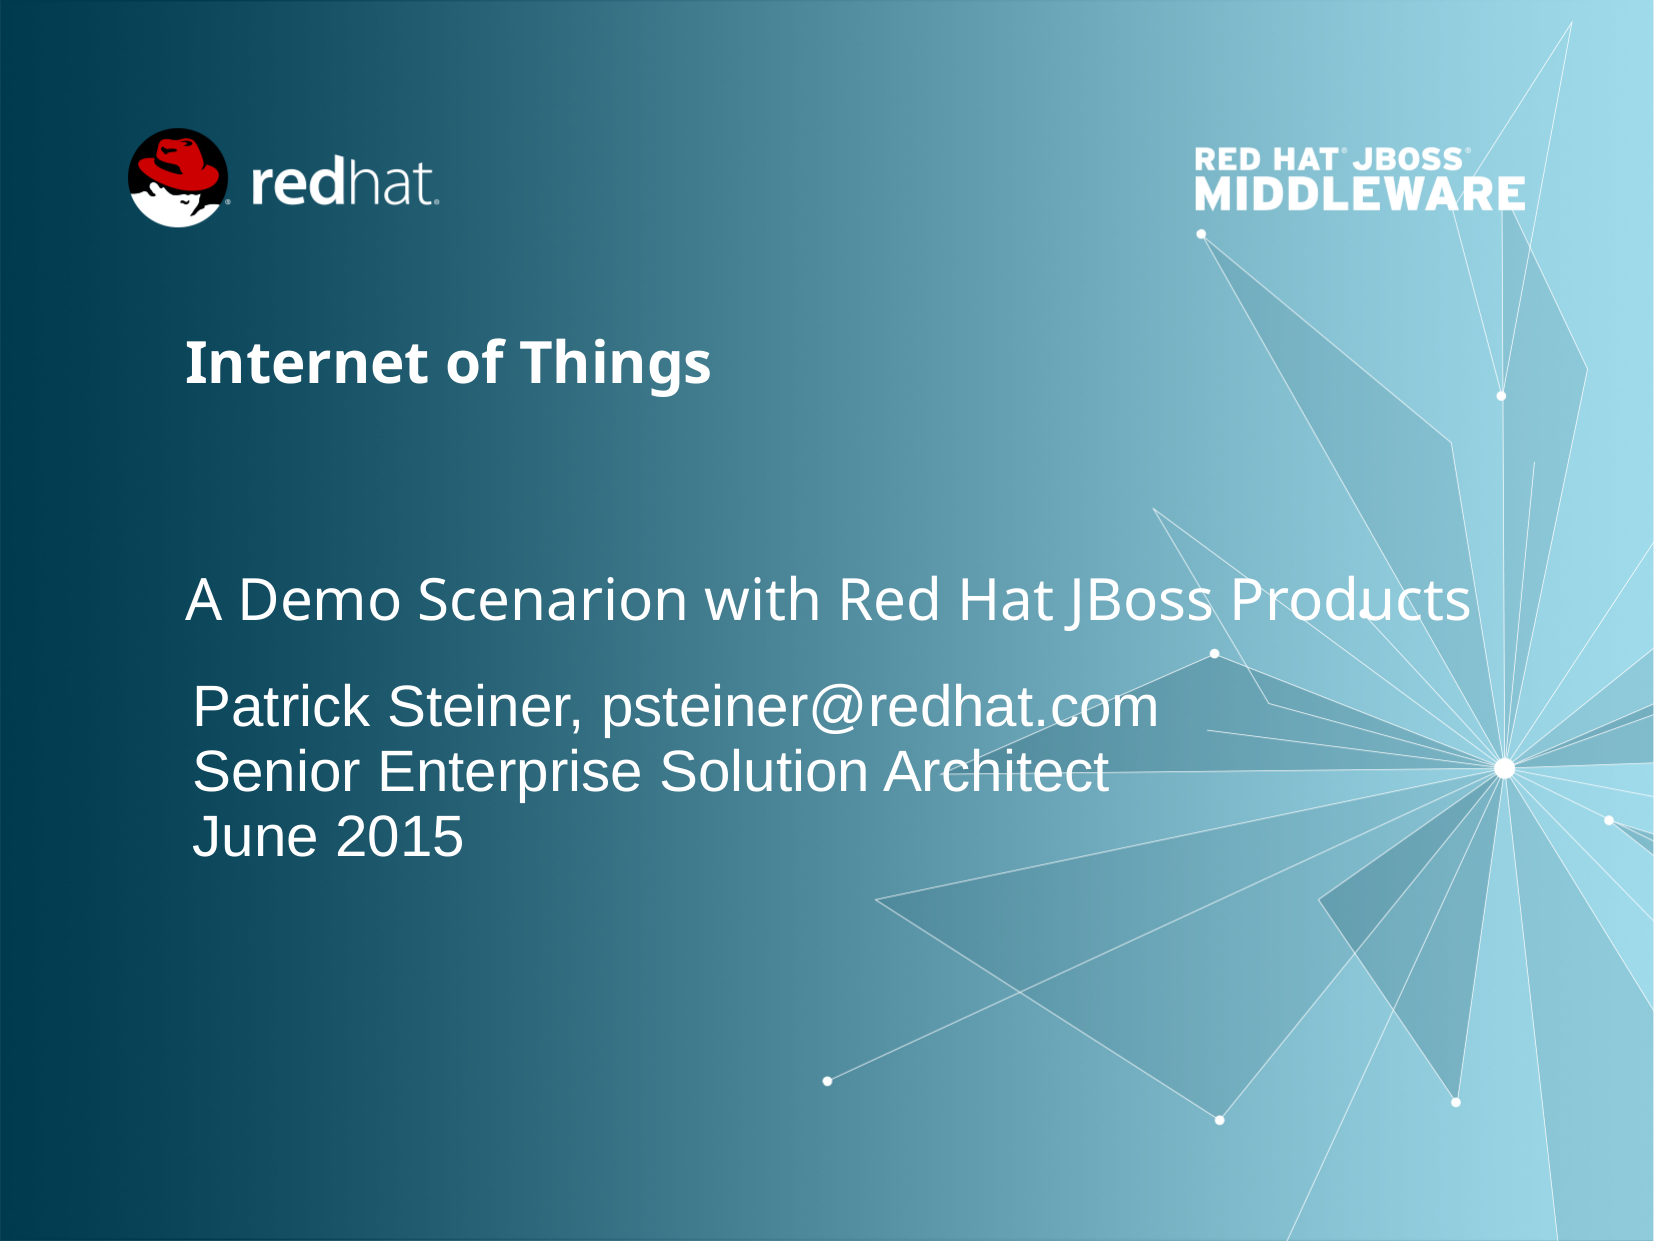

Internet of Things
A Demo Scenarion with Red Hat JBoss Products
Patrick Steiner, psteiner@redhat.com
Senior Enterprise Solution Architect
June 2015